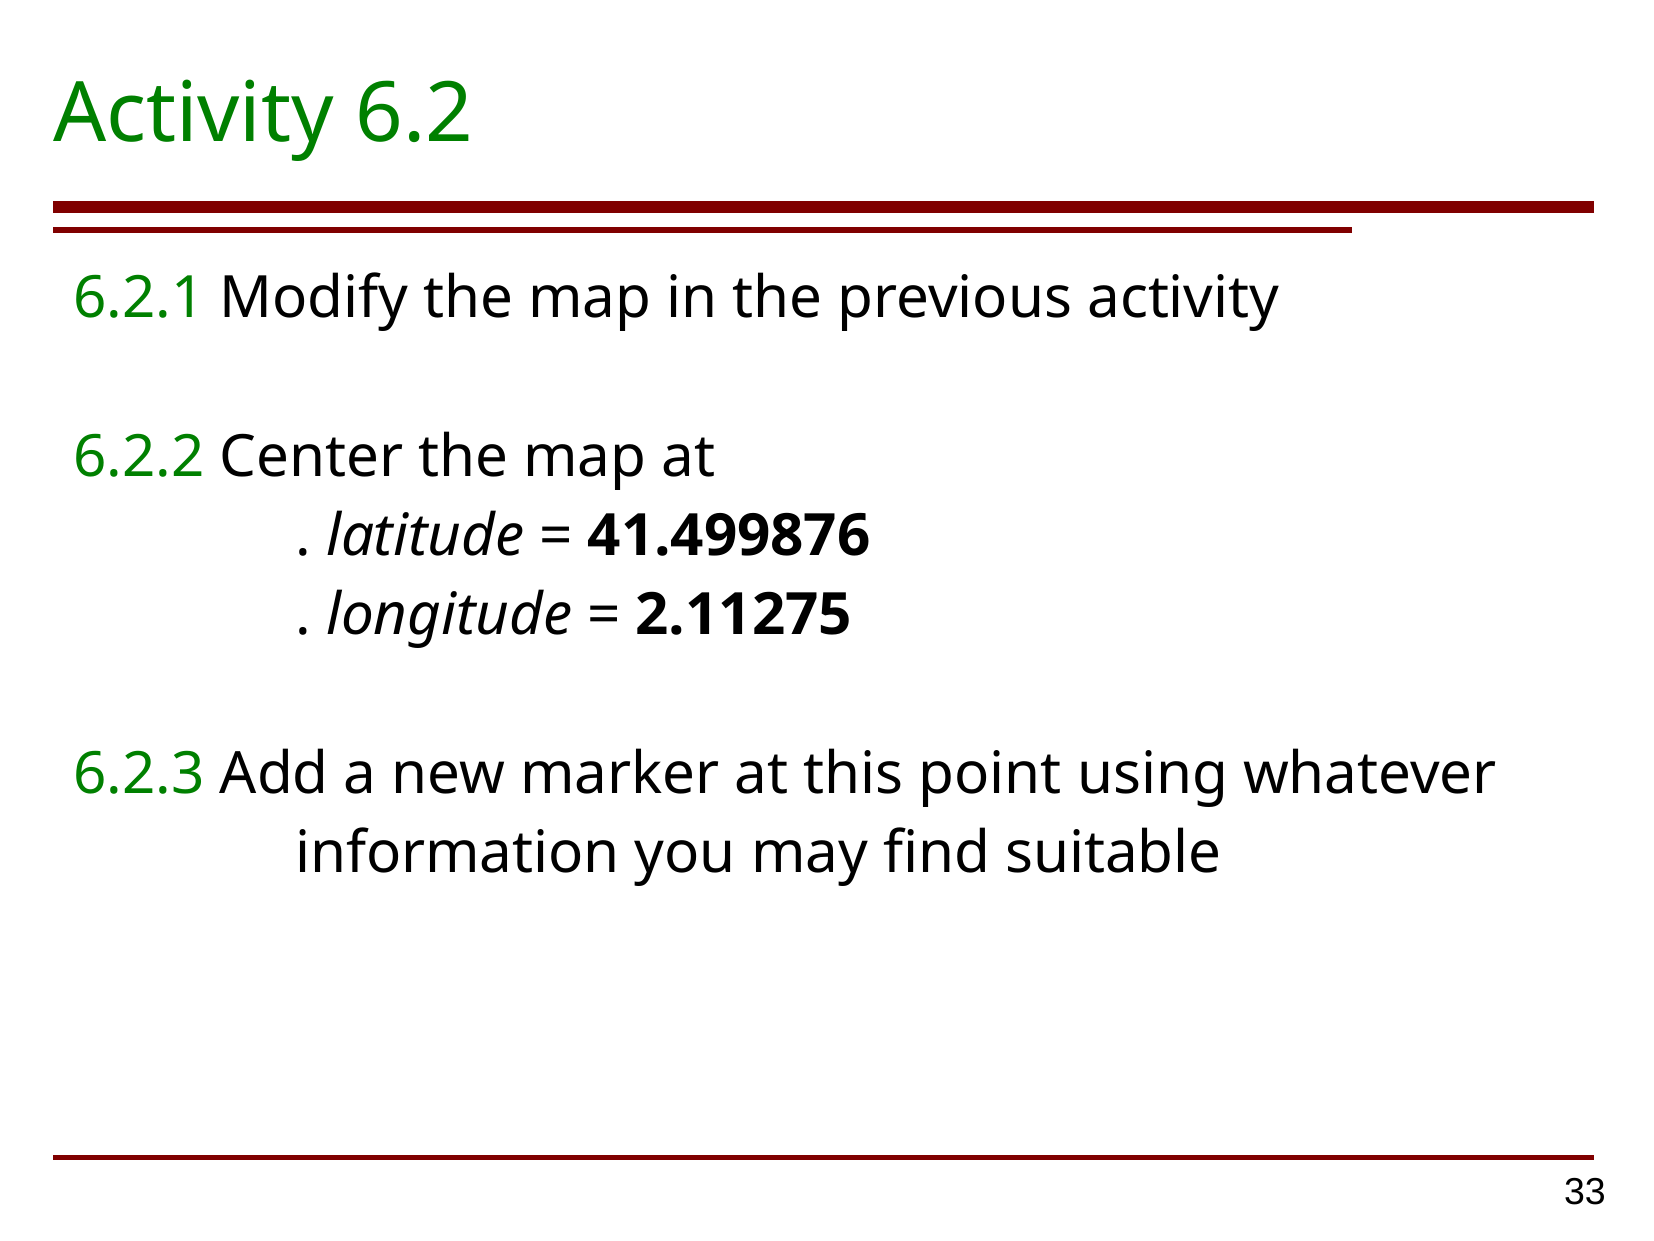

# Activity 6.2
6.2.1 Modify the map in the previous activity
6.2.2 Center the map at
			. latitude = 41.499876
			. longitude = 2.11275
6.2.3 Add a new marker at this point using whatever 				information you may find suitable